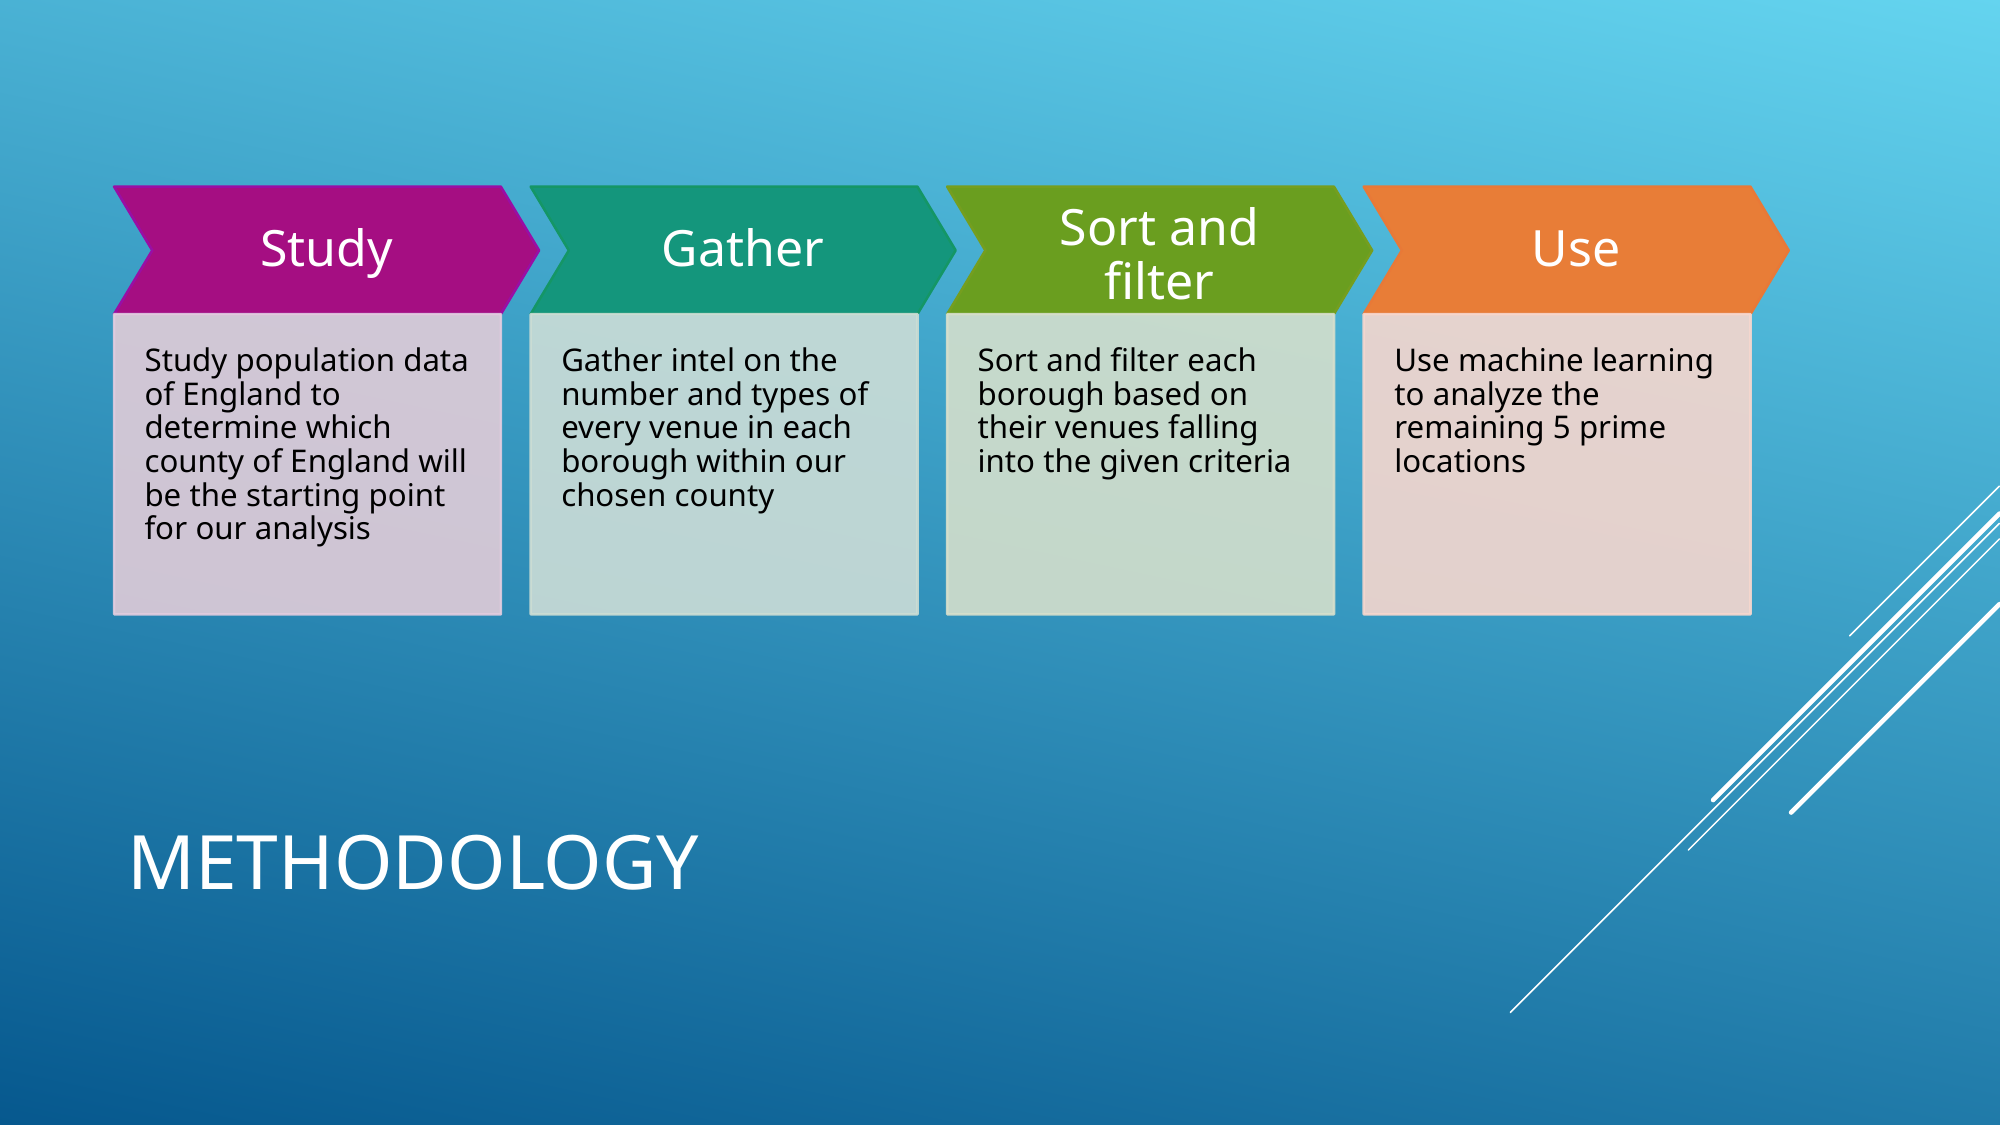

Study
Gather
Sort and filter
Use
Study population data of England to determine which county of England will be the starting point for our analysis
Gather intel on the number and types of every venue in each borough within our chosen county
Sort and filter each borough based on their venues falling into the given criteria
Use machine learning to analyze the remaining 5 prime locations
# Methodology